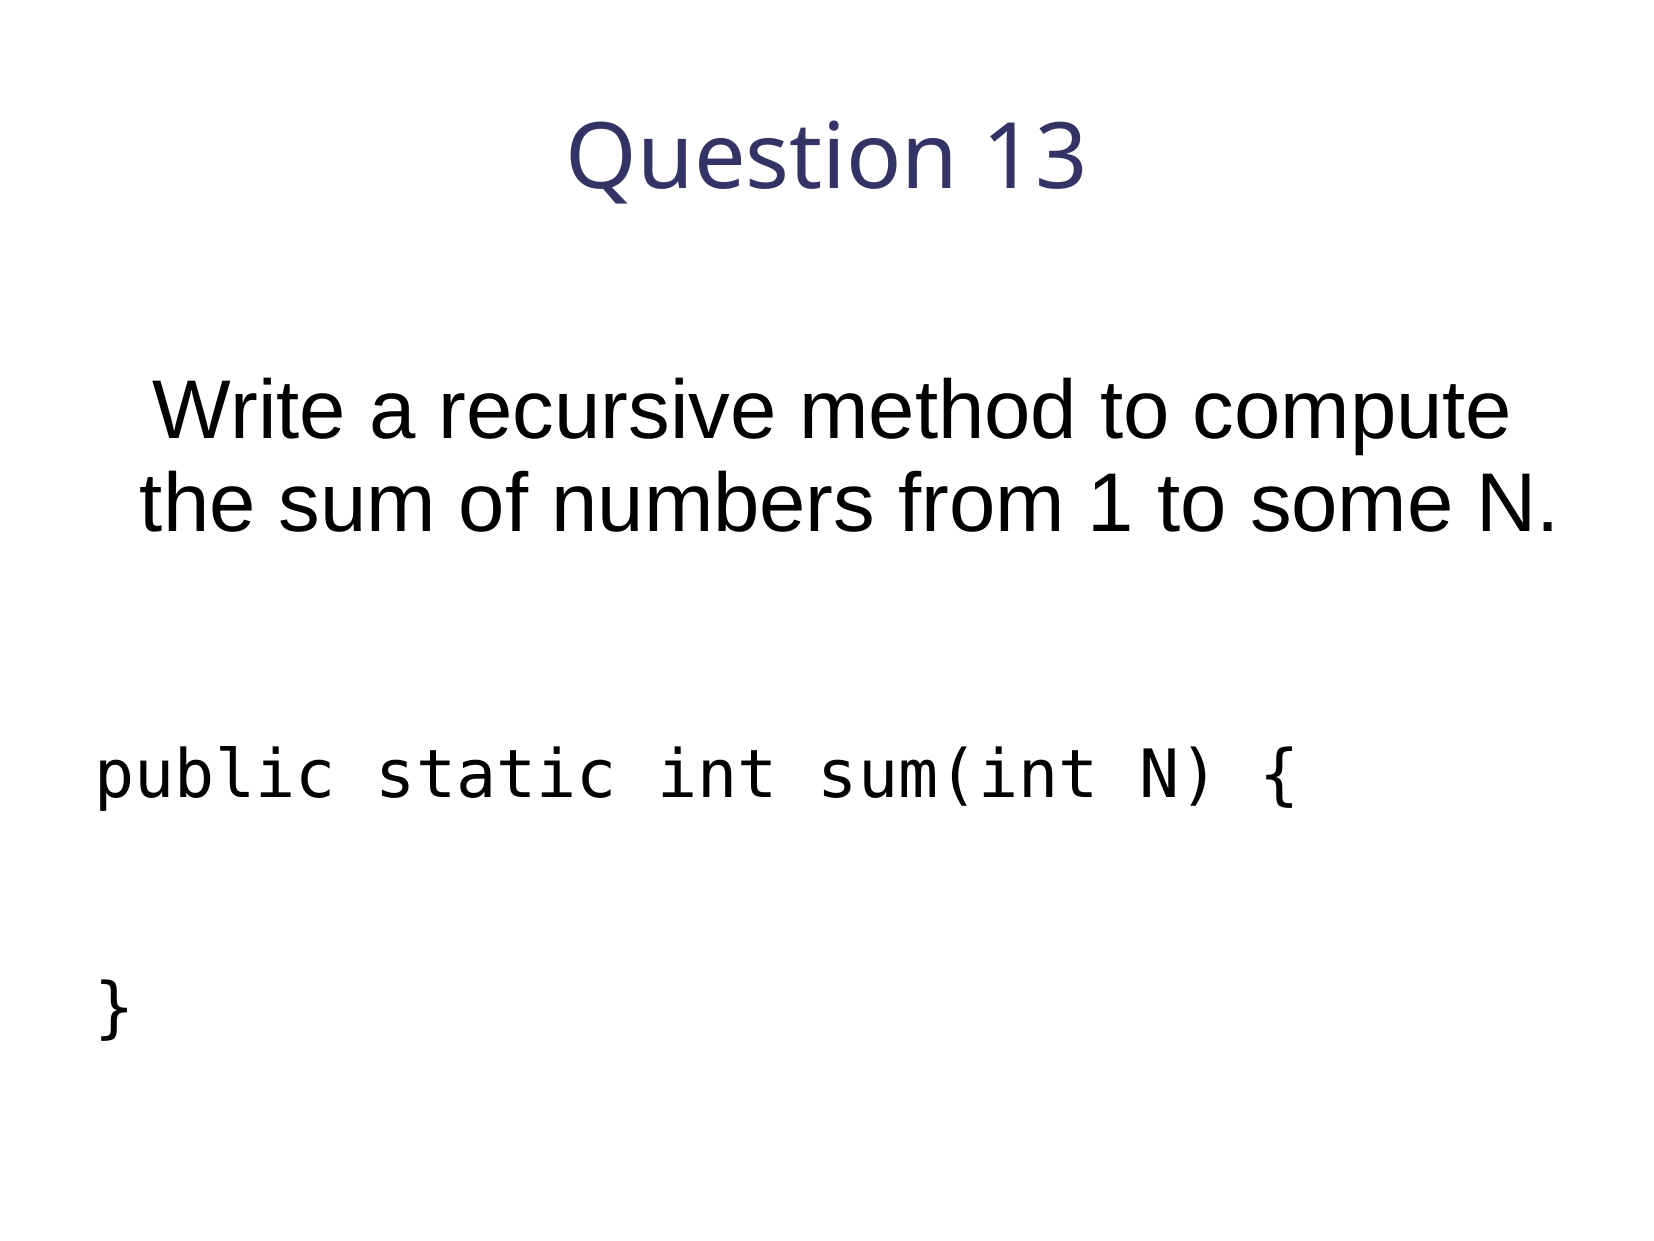

# Question
Write a recursive method to compute the sum of numbers from 1 to some N.
public static int sum(int N) {
}